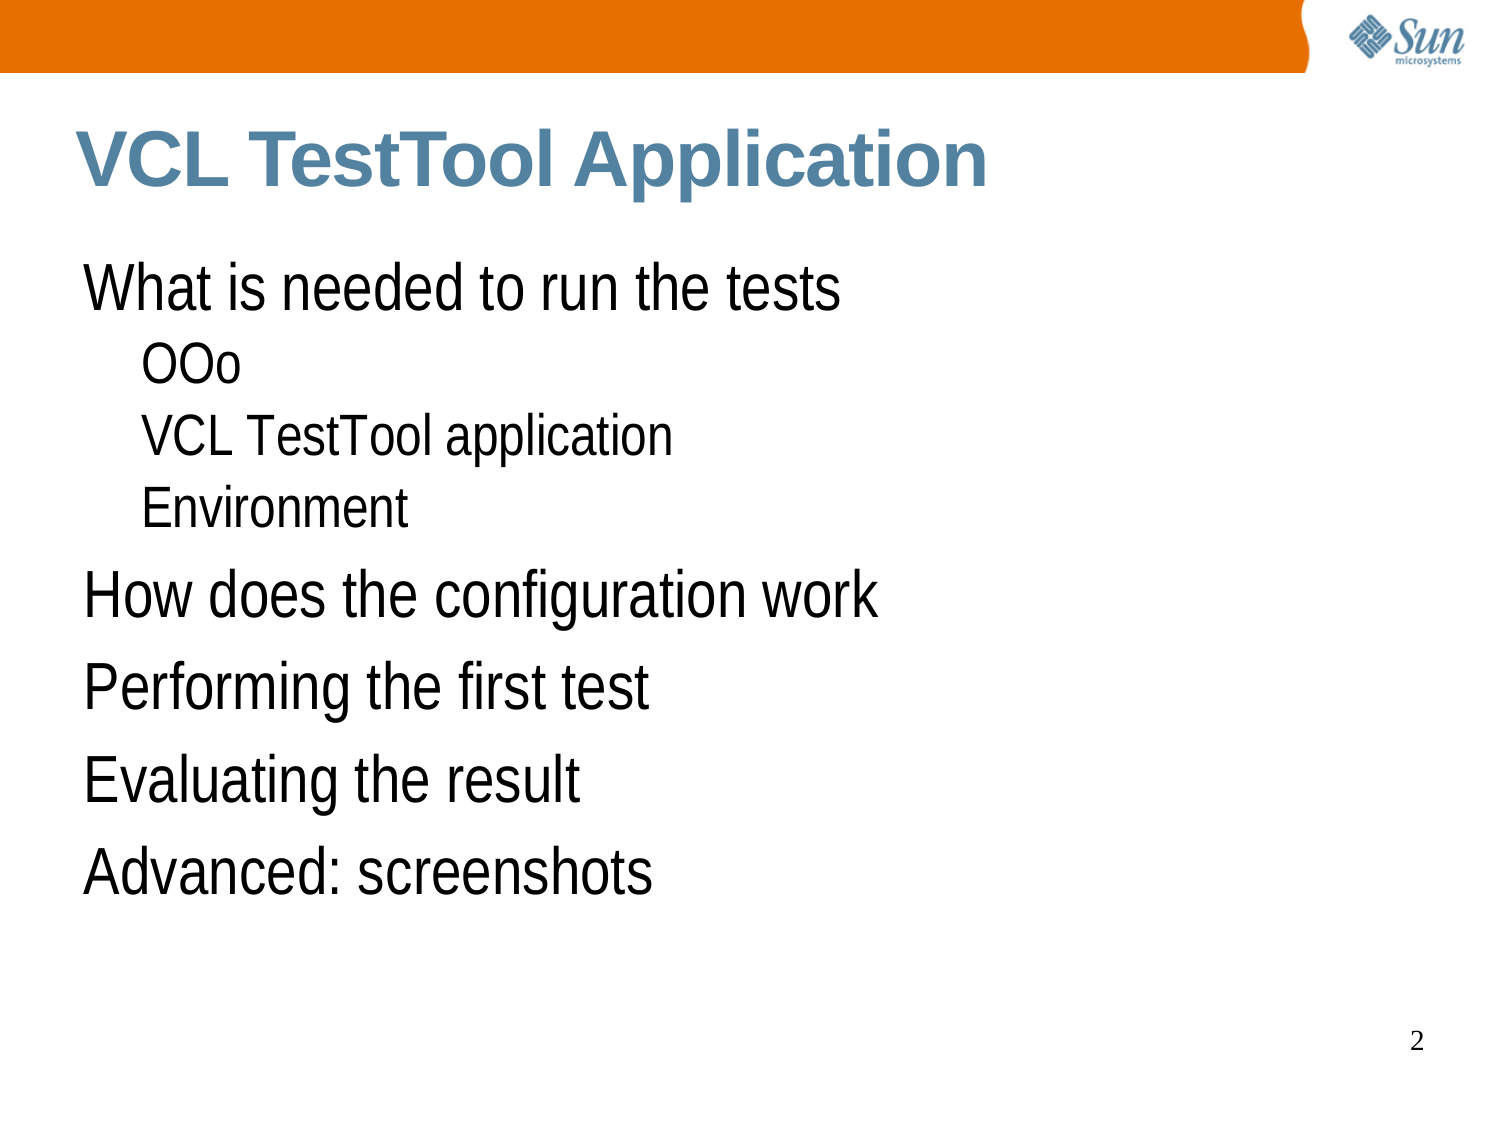

# VCL TestTool Application
What is needed to run the tests
OOo
VCL TestTool application
Environment
How does the configuration work
Performing the first test
Evaluating the result
Advanced: screenshots
2